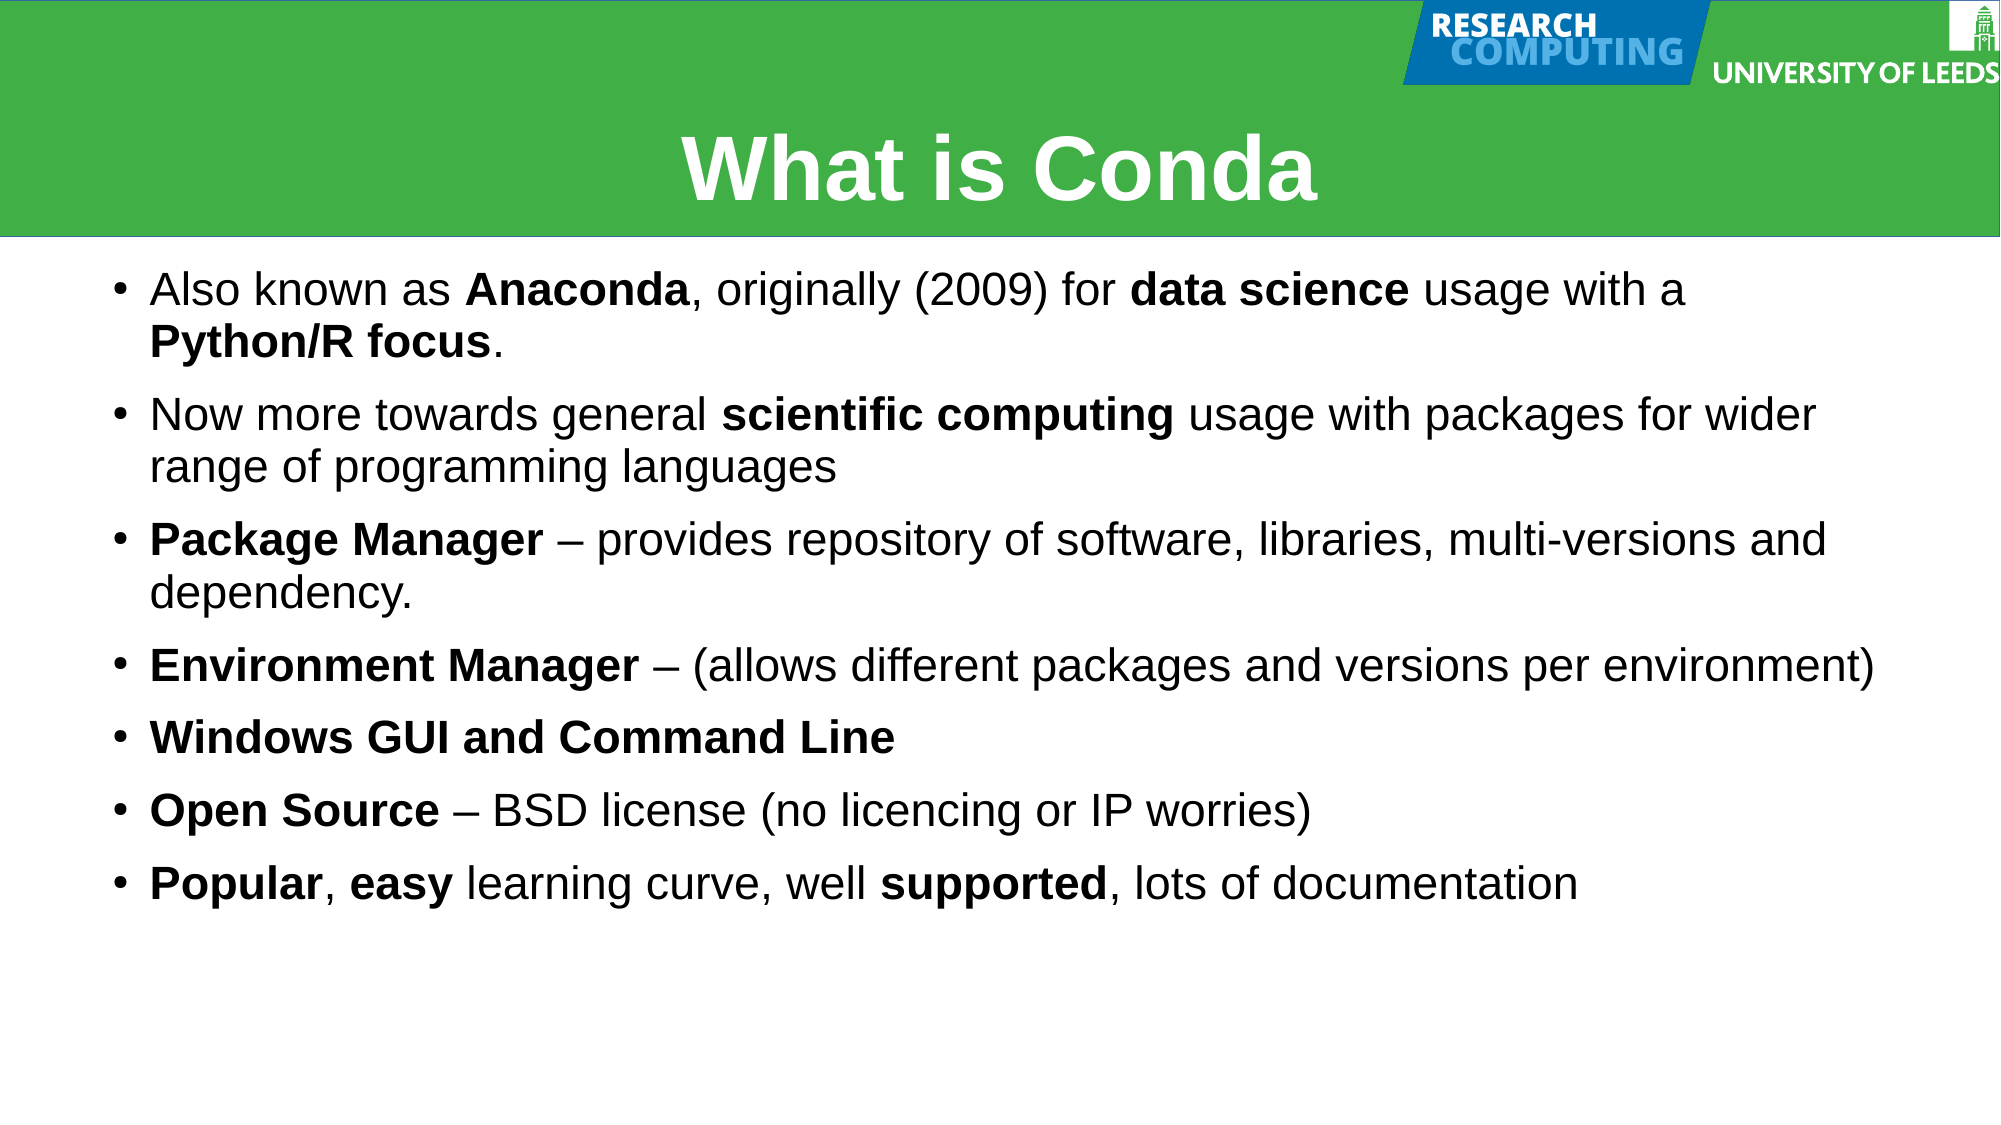

# What is Conda
Also known as Anaconda, originally (2009) for data science usage with a Python/R focus.
Now more towards general scientific computing usage with packages for wider range of programming languages
Package Manager – provides repository of software, libraries, multi-versions and dependency.
Environment Manager – (allows different packages and versions per environment)
Windows GUI and Command Line
Open Source – BSD license (no licencing or IP worries)
Popular, easy learning curve, well supported, lots of documentation